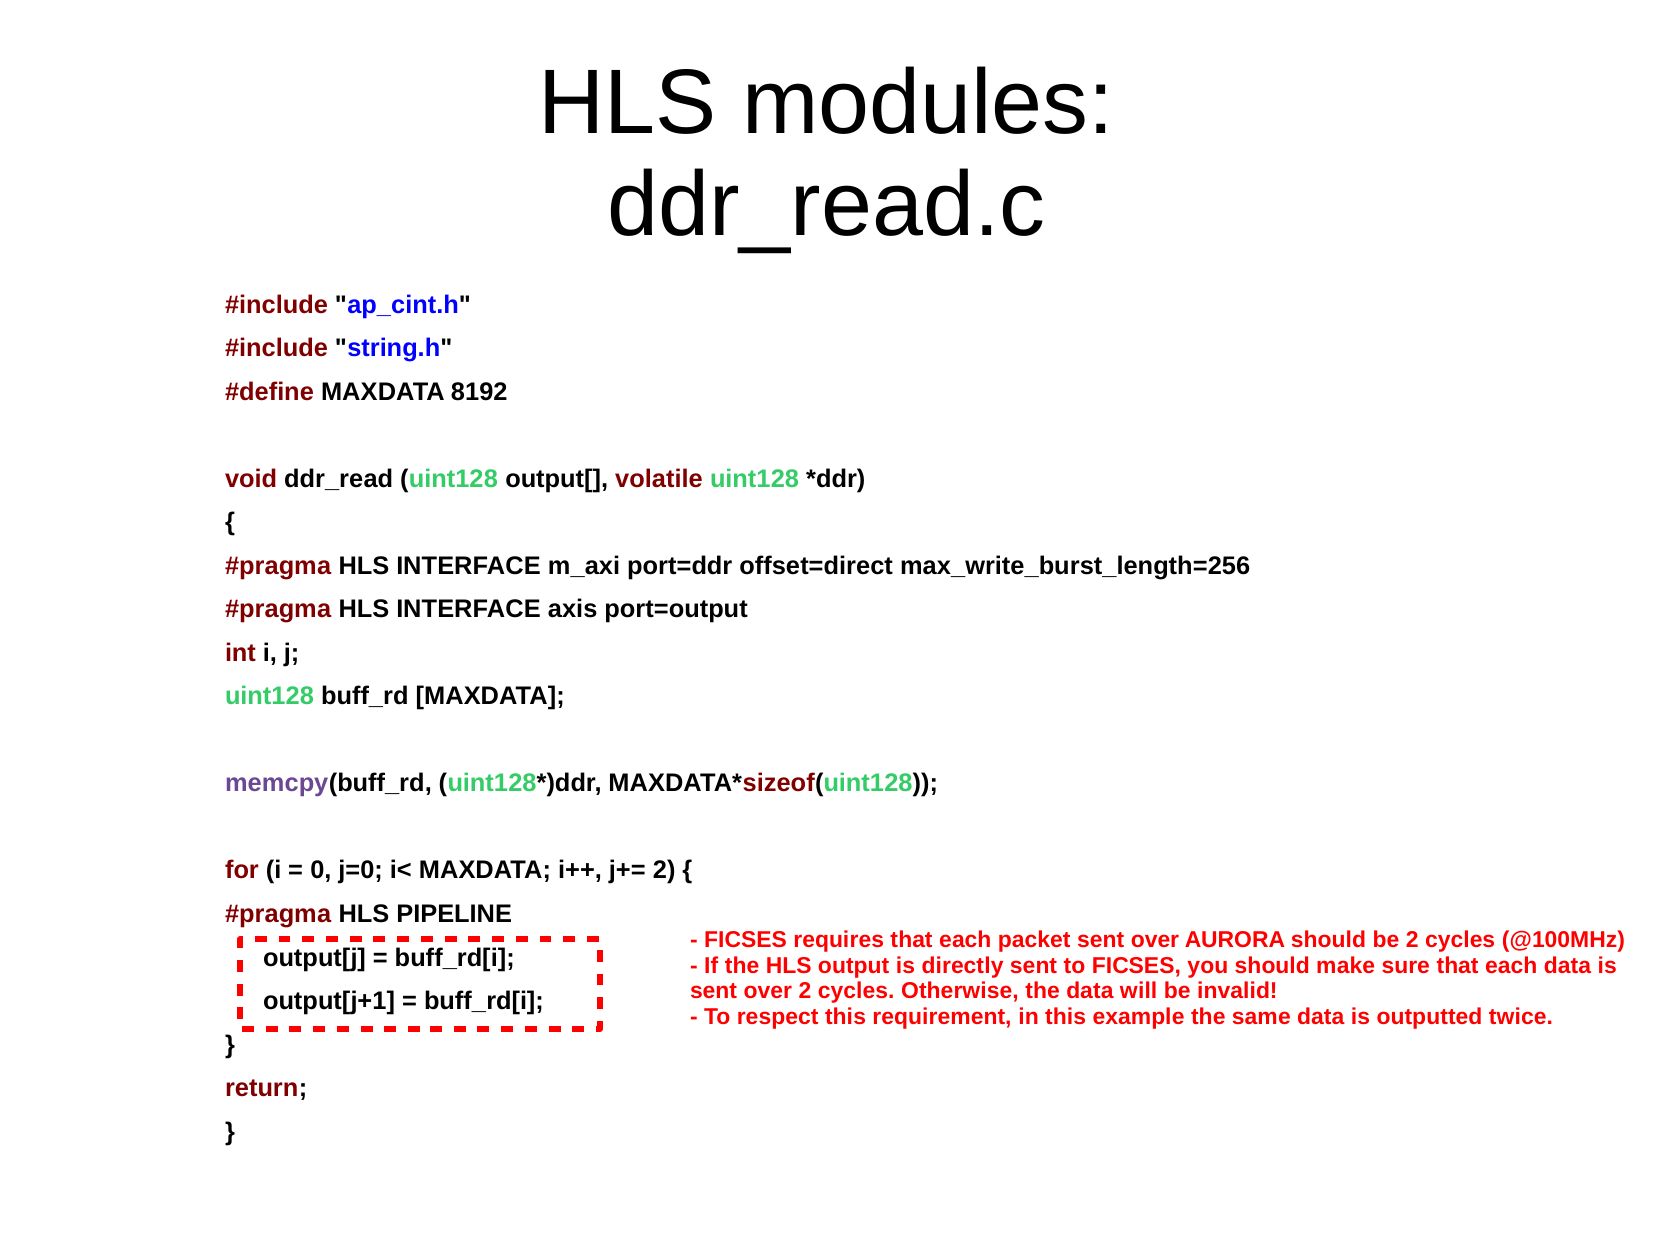

# HLS modules: ddr_read.c
#include "ap_cint.h"
#include "string.h"
#define MAXDATA 8192
void ddr_read (uint128 output[], volatile uint128 *ddr)
{
#pragma HLS INTERFACE m_axi port=ddr offset=direct max_write_burst_length=256
#pragma HLS INTERFACE axis port=output
int i, j;
uint128 buff_rd [MAXDATA];
memcpy(buff_rd, (uint128*)ddr, MAXDATA*sizeof(uint128));
for (i = 0, j=0; i< MAXDATA; i++, j+= 2) {
#pragma HLS PIPELINE
 	output[j] = buff_rd[i];
 	output[j+1] = buff_rd[i];
}
return;
}
- FICSES requires that each packet sent over AURORA should be 2 cycles (@100MHz)
- If the HLS output is directly sent to FICSES, you should make sure that each data is sent over 2 cycles. Otherwise, the data will be invalid!
- To respect this requirement, in this example the same data is outputted twice.